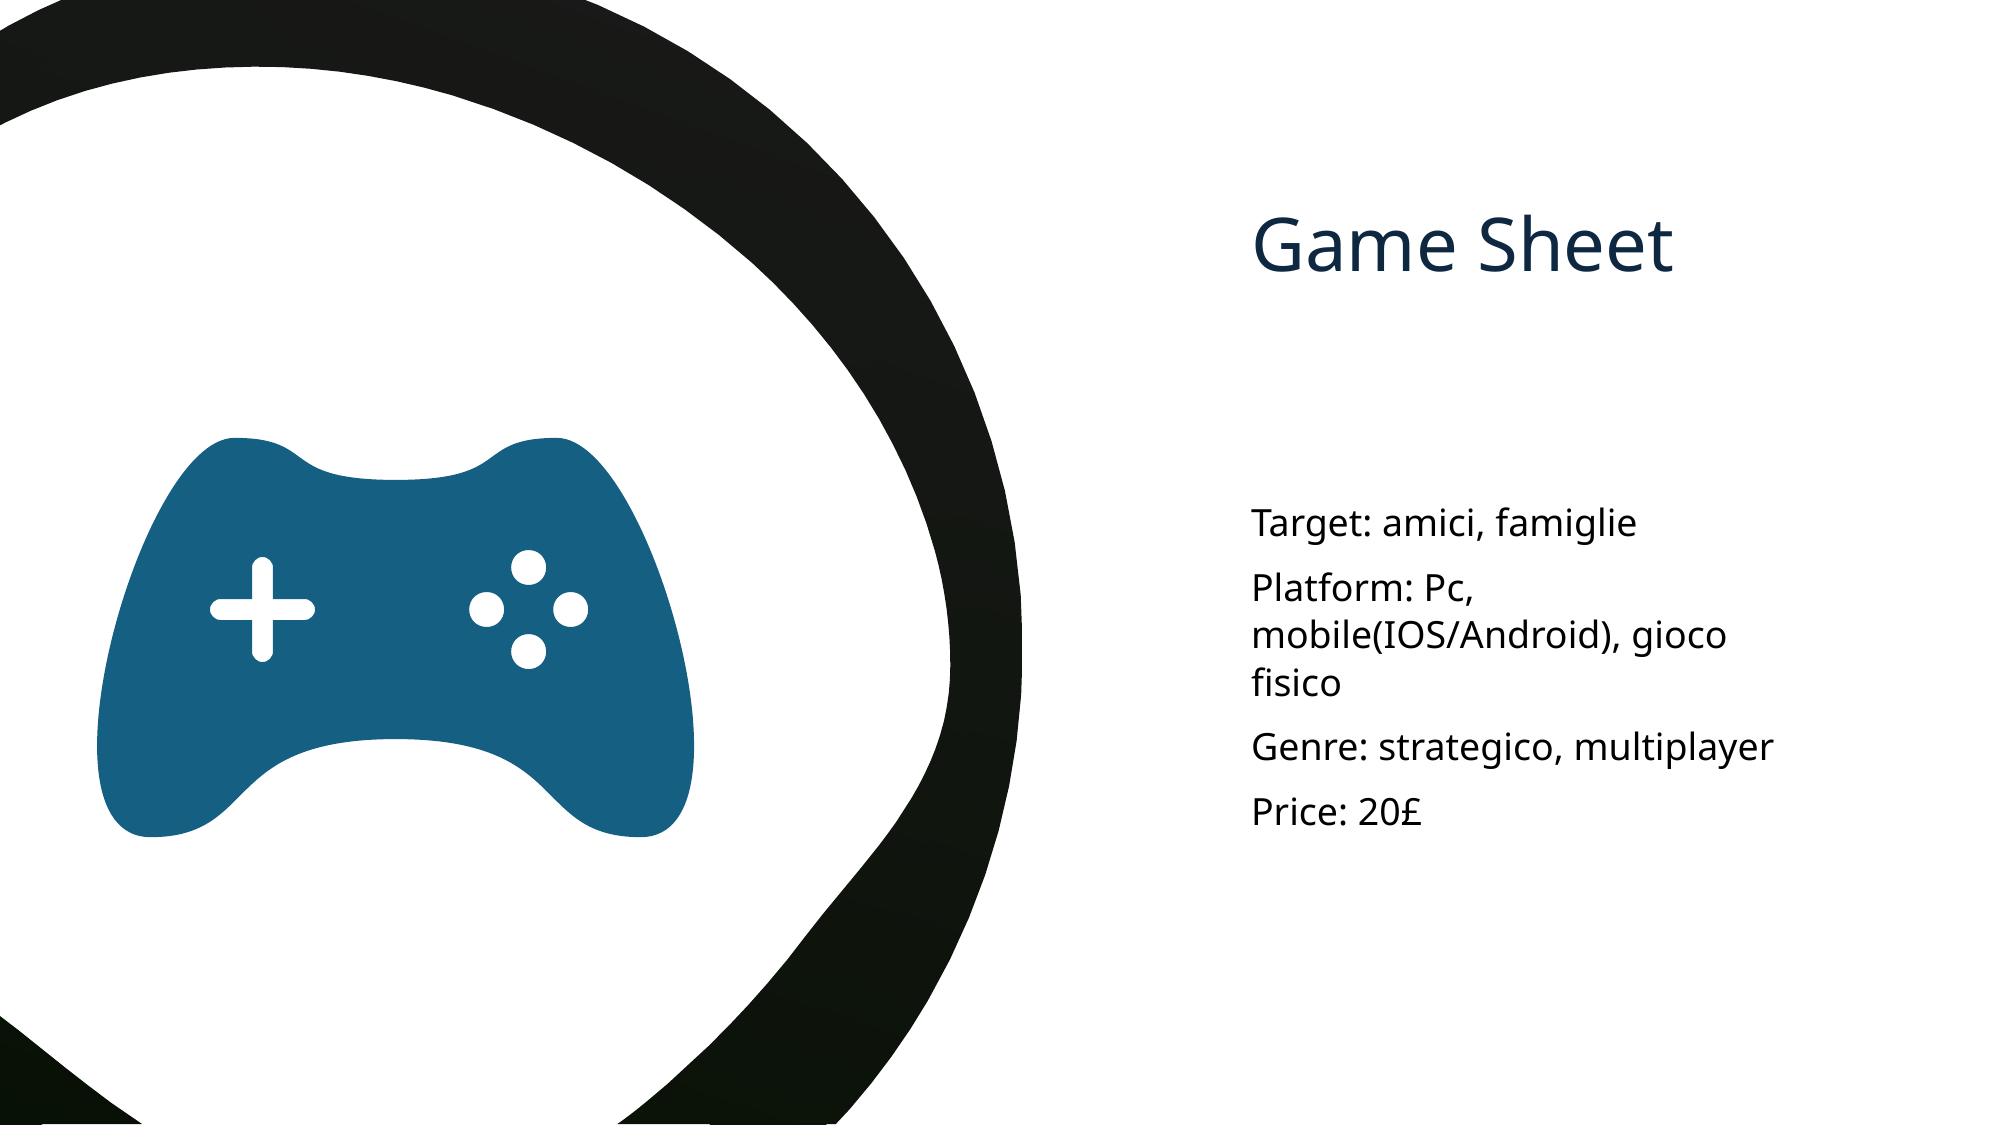

# Game Sheet
Target: amici, famiglie
Platform: Pc, mobile(IOS/Android), gioco fisico
Genre: strategico, multiplayer
Price: 20£